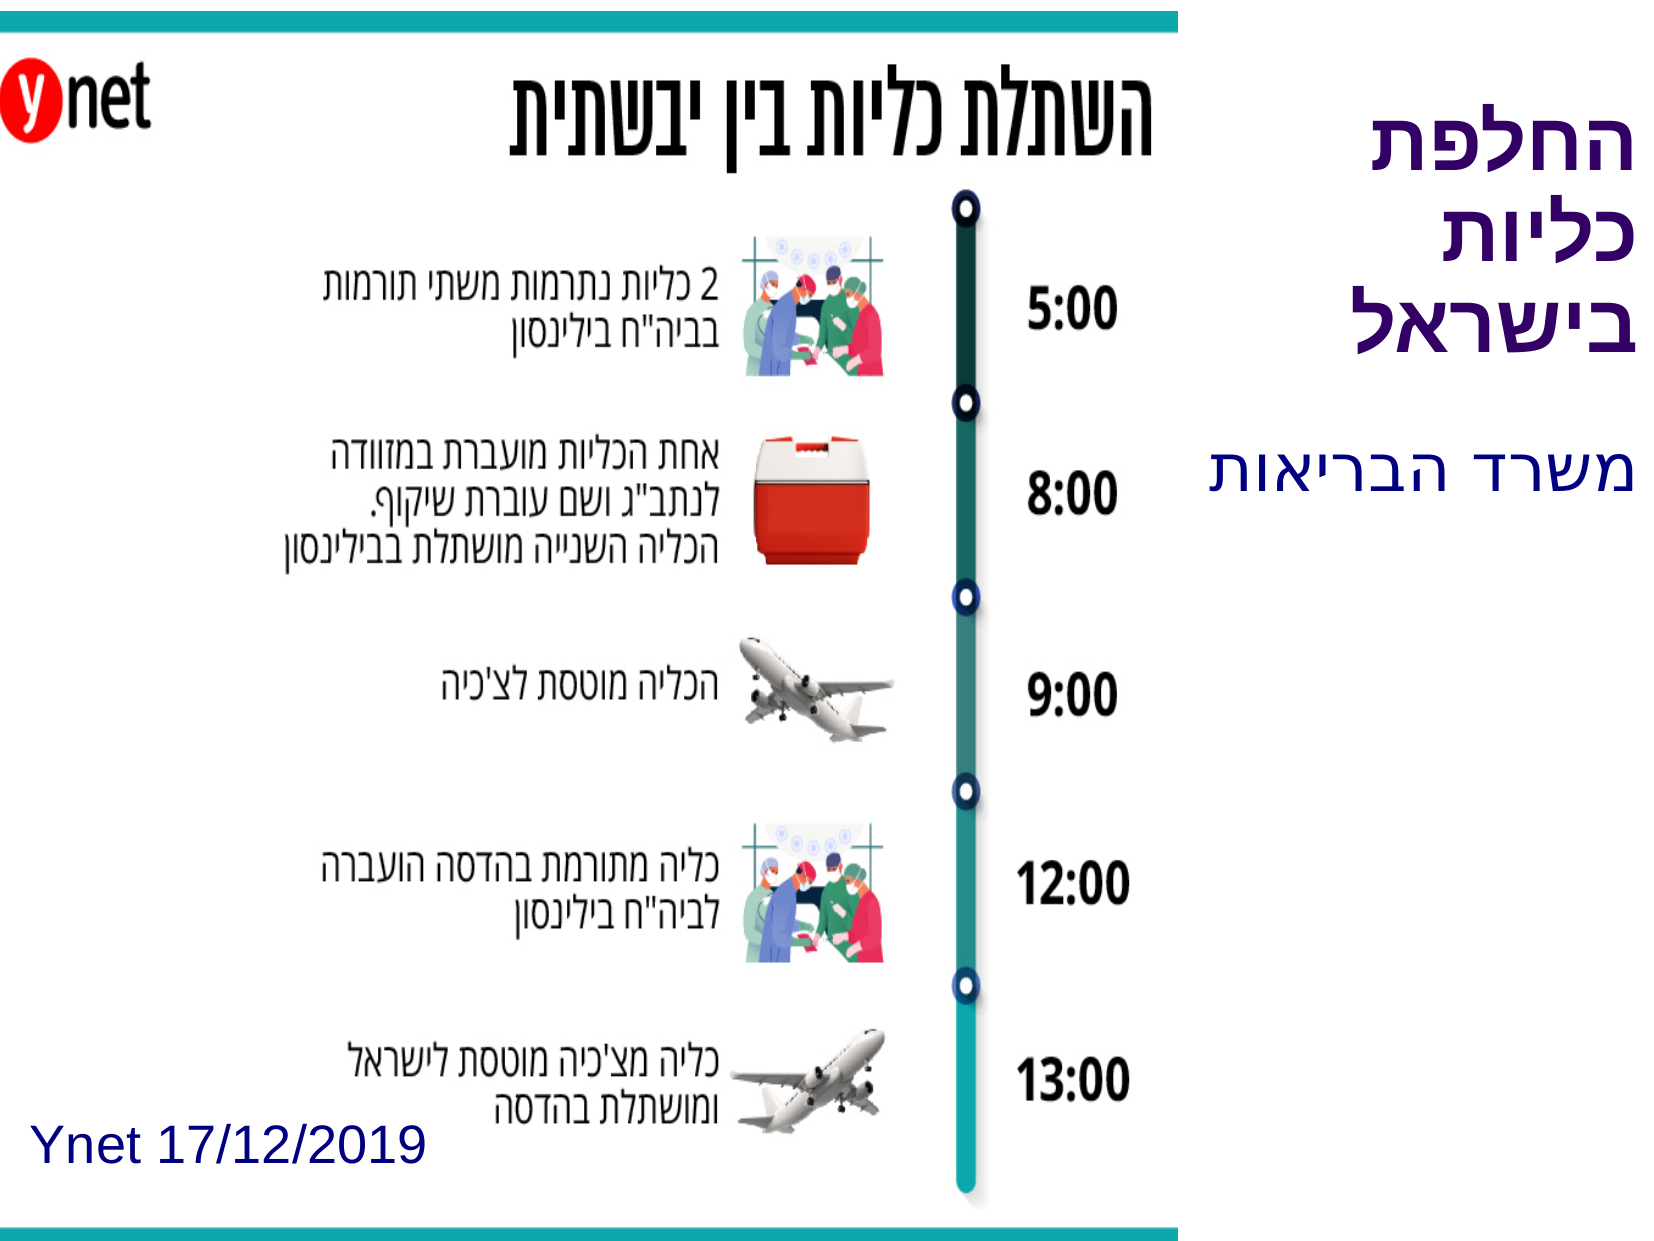

החלפת כליות בישראל
משרד הבריאות
Ynet 17/12/2019